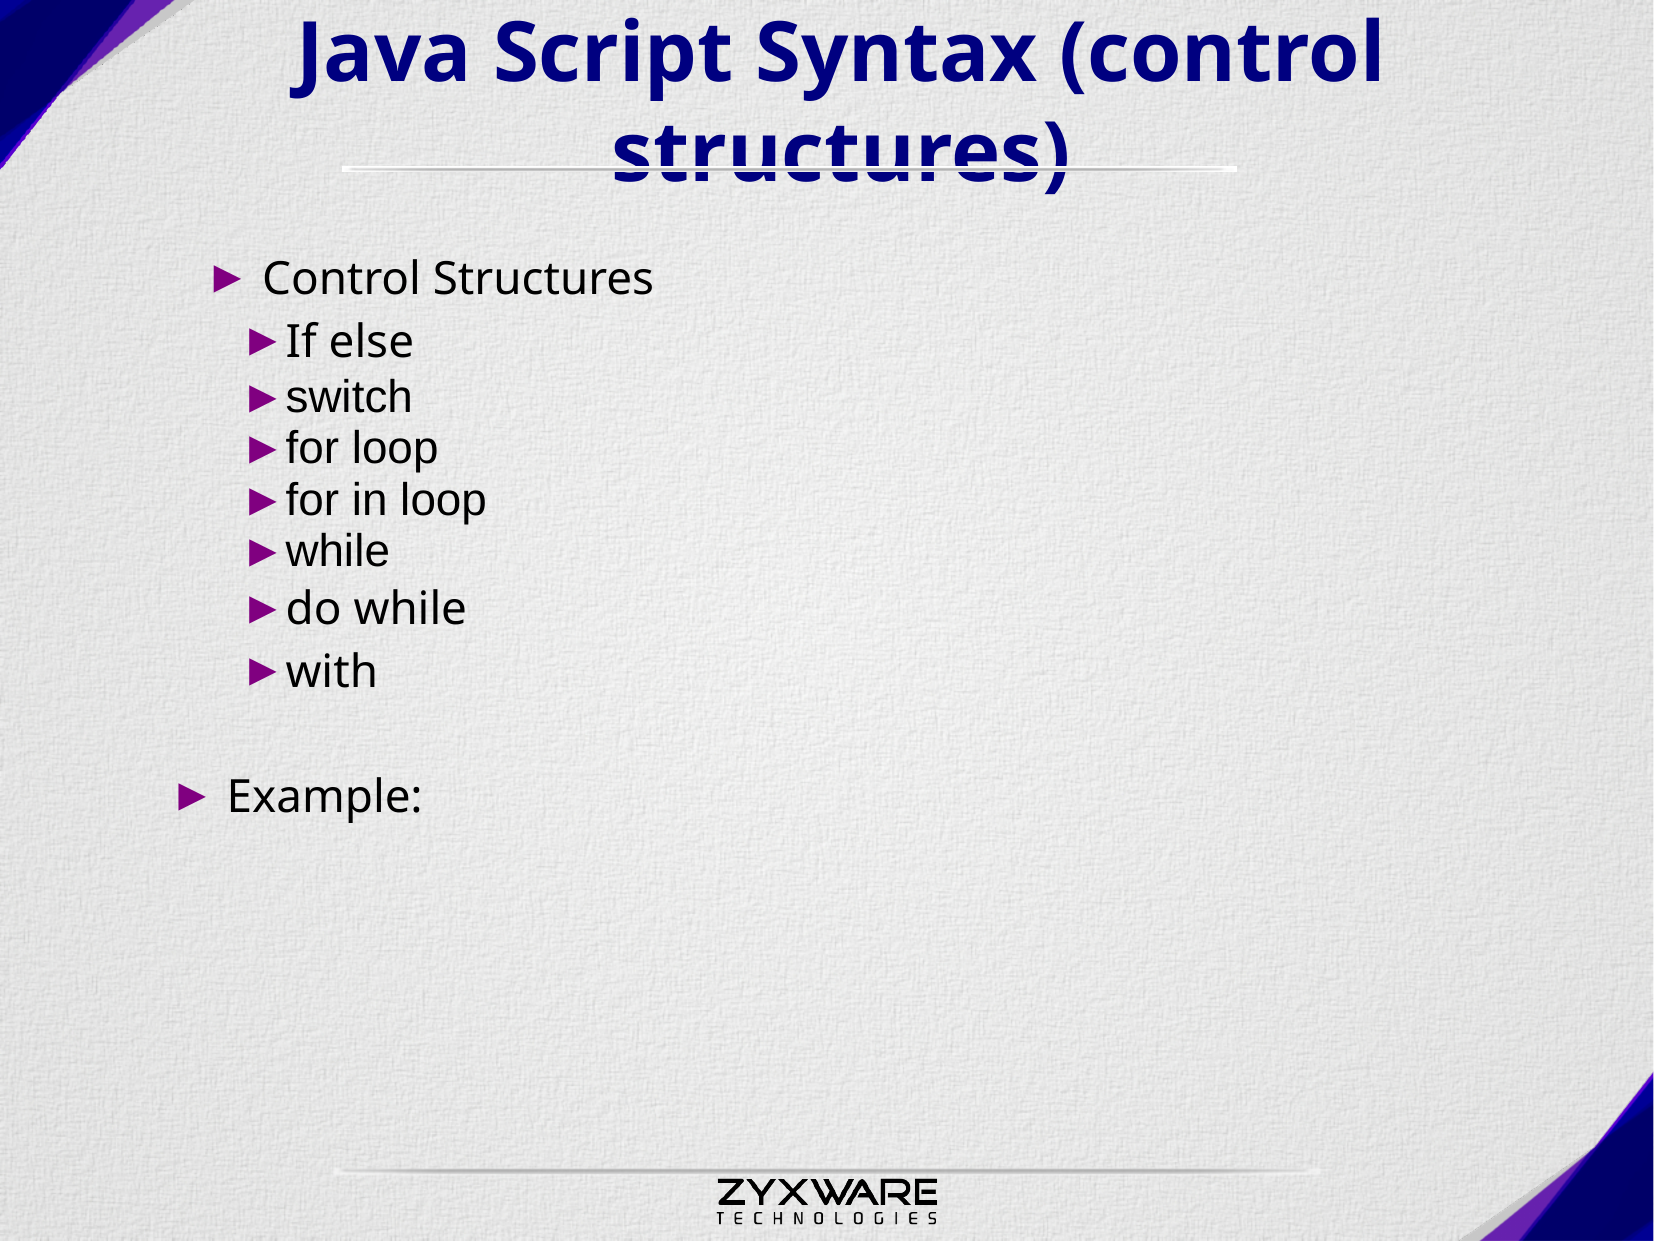

# Java Script Syntax (control structures)
 Control Structures
If else
switch
for loop
for in loop
while
do while
with
 Example: